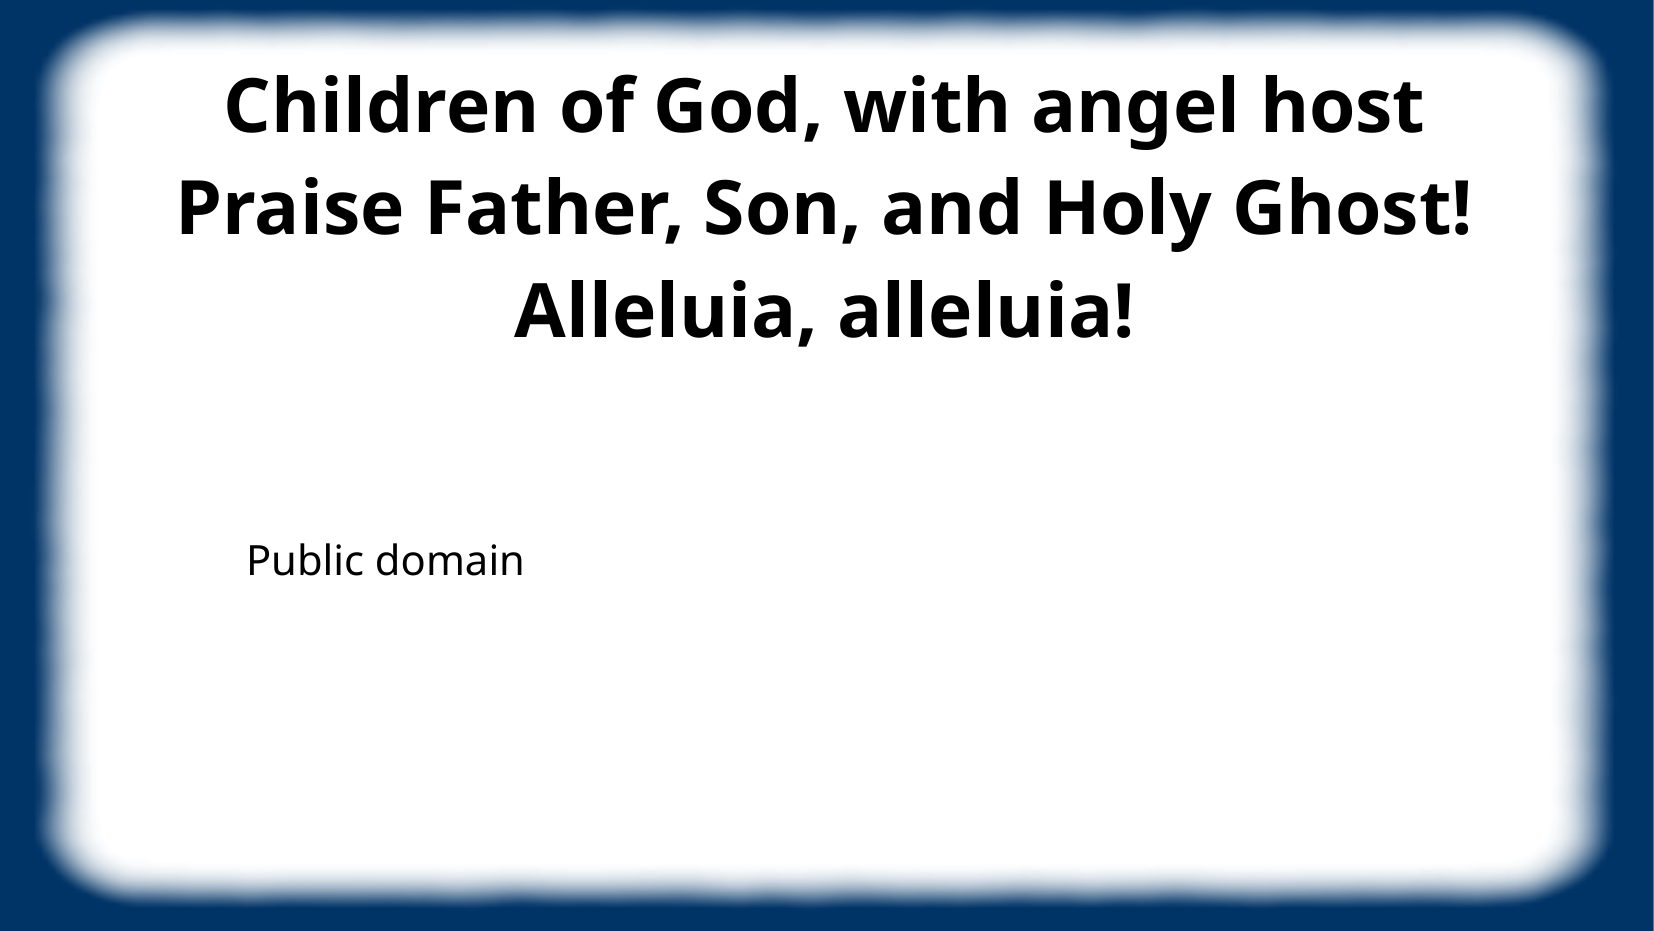

Children of God, with angel host
Praise Father, Son, and Holy Ghost!
Alleluia, alleluia!
 Public domain